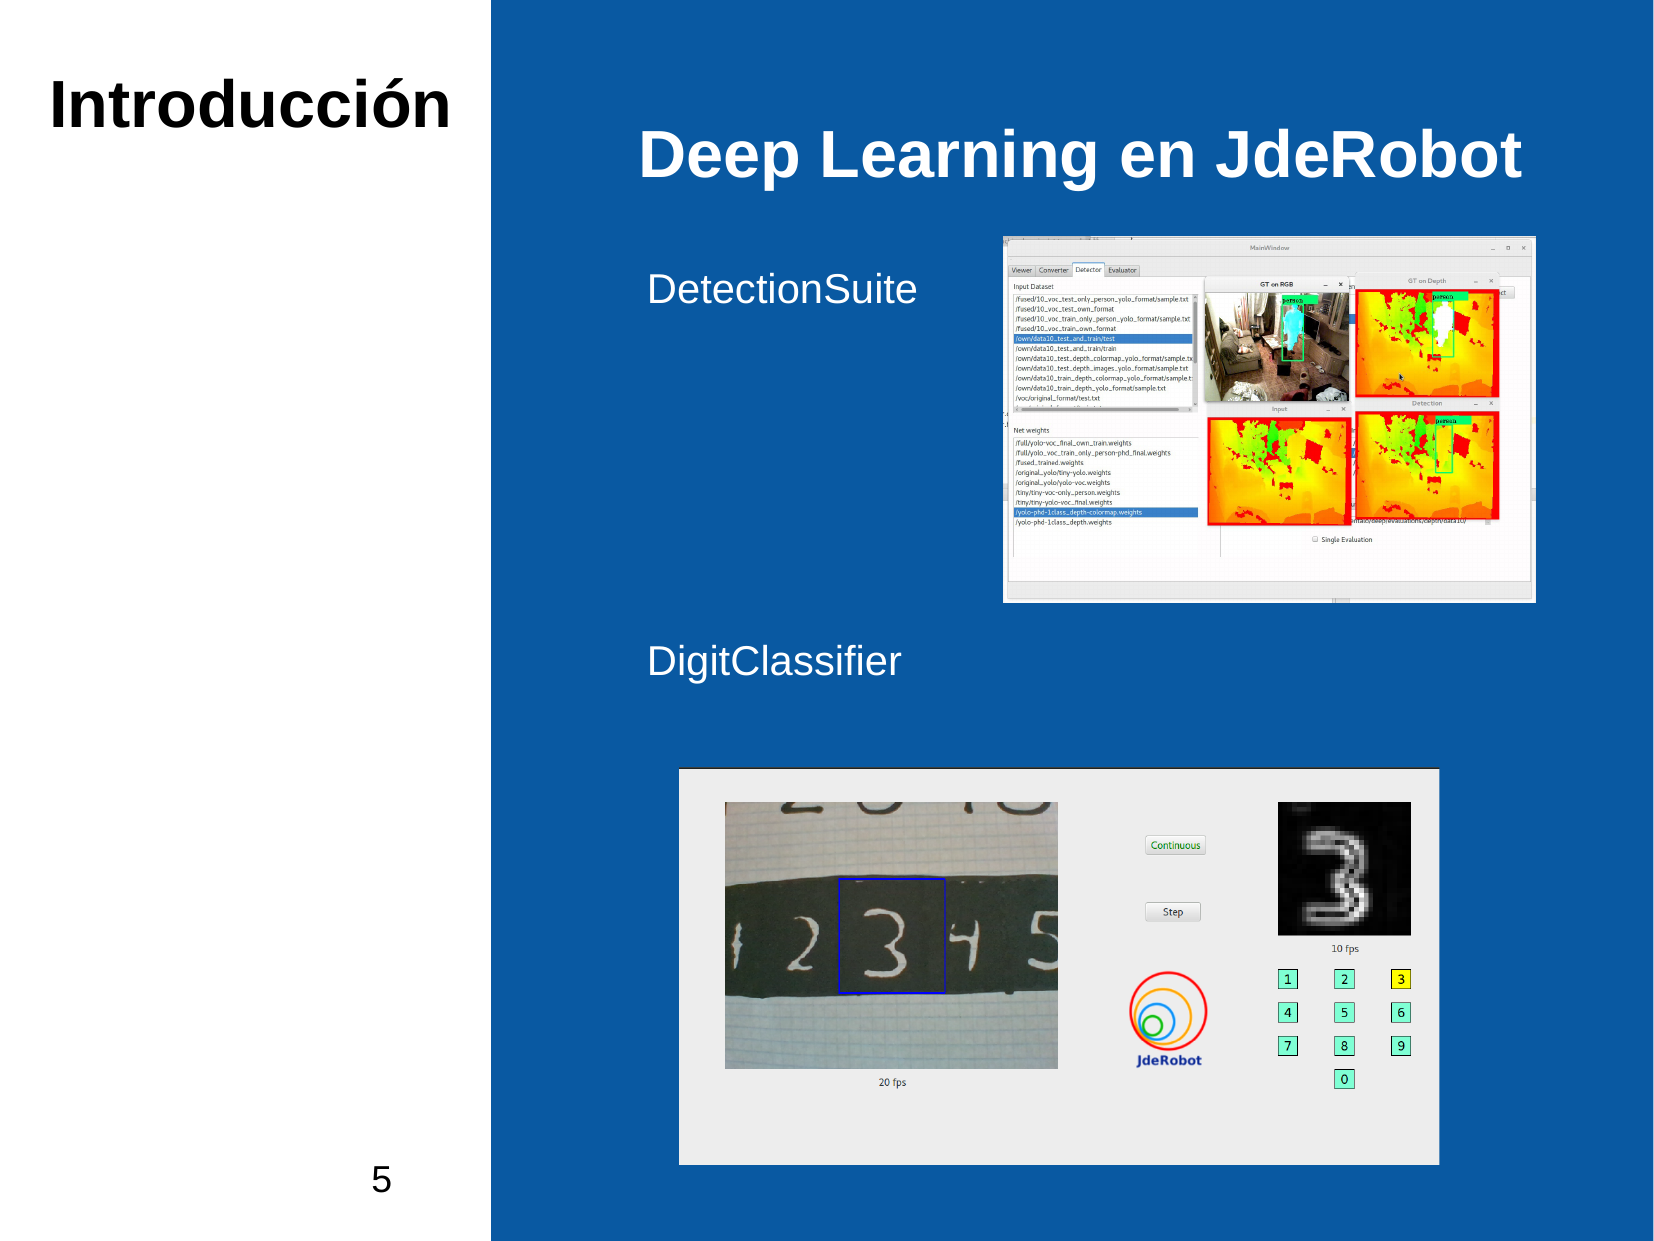

# Deep Learning en JdeRobot
Introducción
DetectionSuite
DigitClassifier